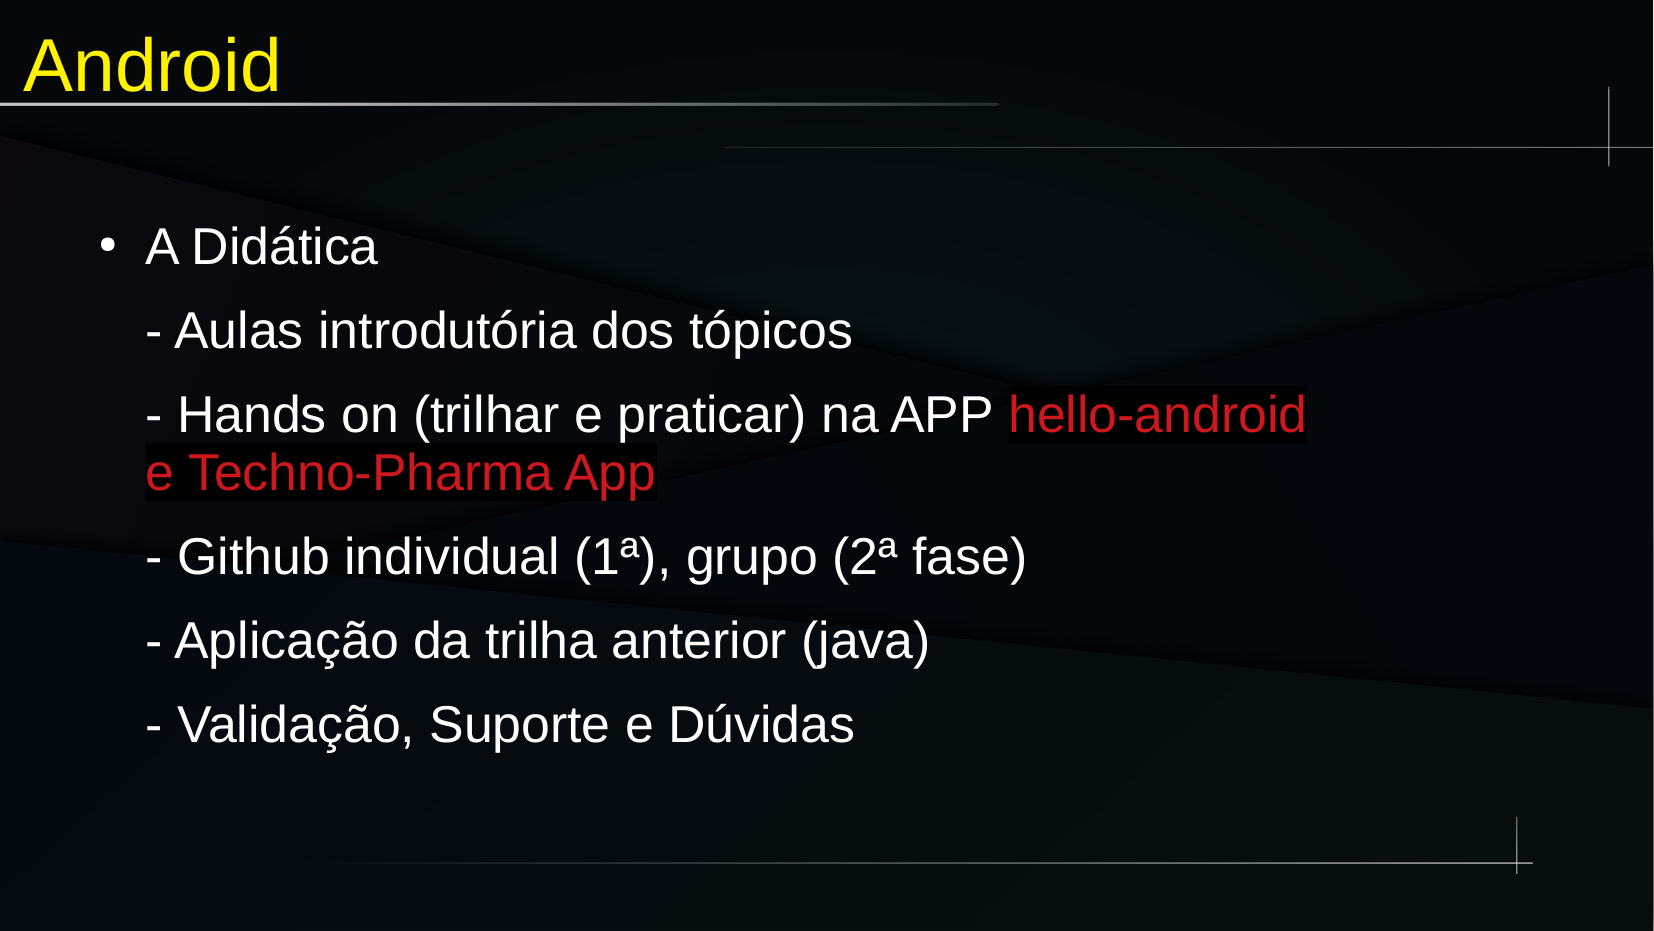

# Android
A Didática
- Aulas introdutória dos tópicos
- Hands on (trilhar e praticar) na APP hello-android e Techno-Pharma App
- Github individual (1ª), grupo (2ª fase)
- Aplicação da trilha anterior (java)
- Validação, Suporte e Dúvidas